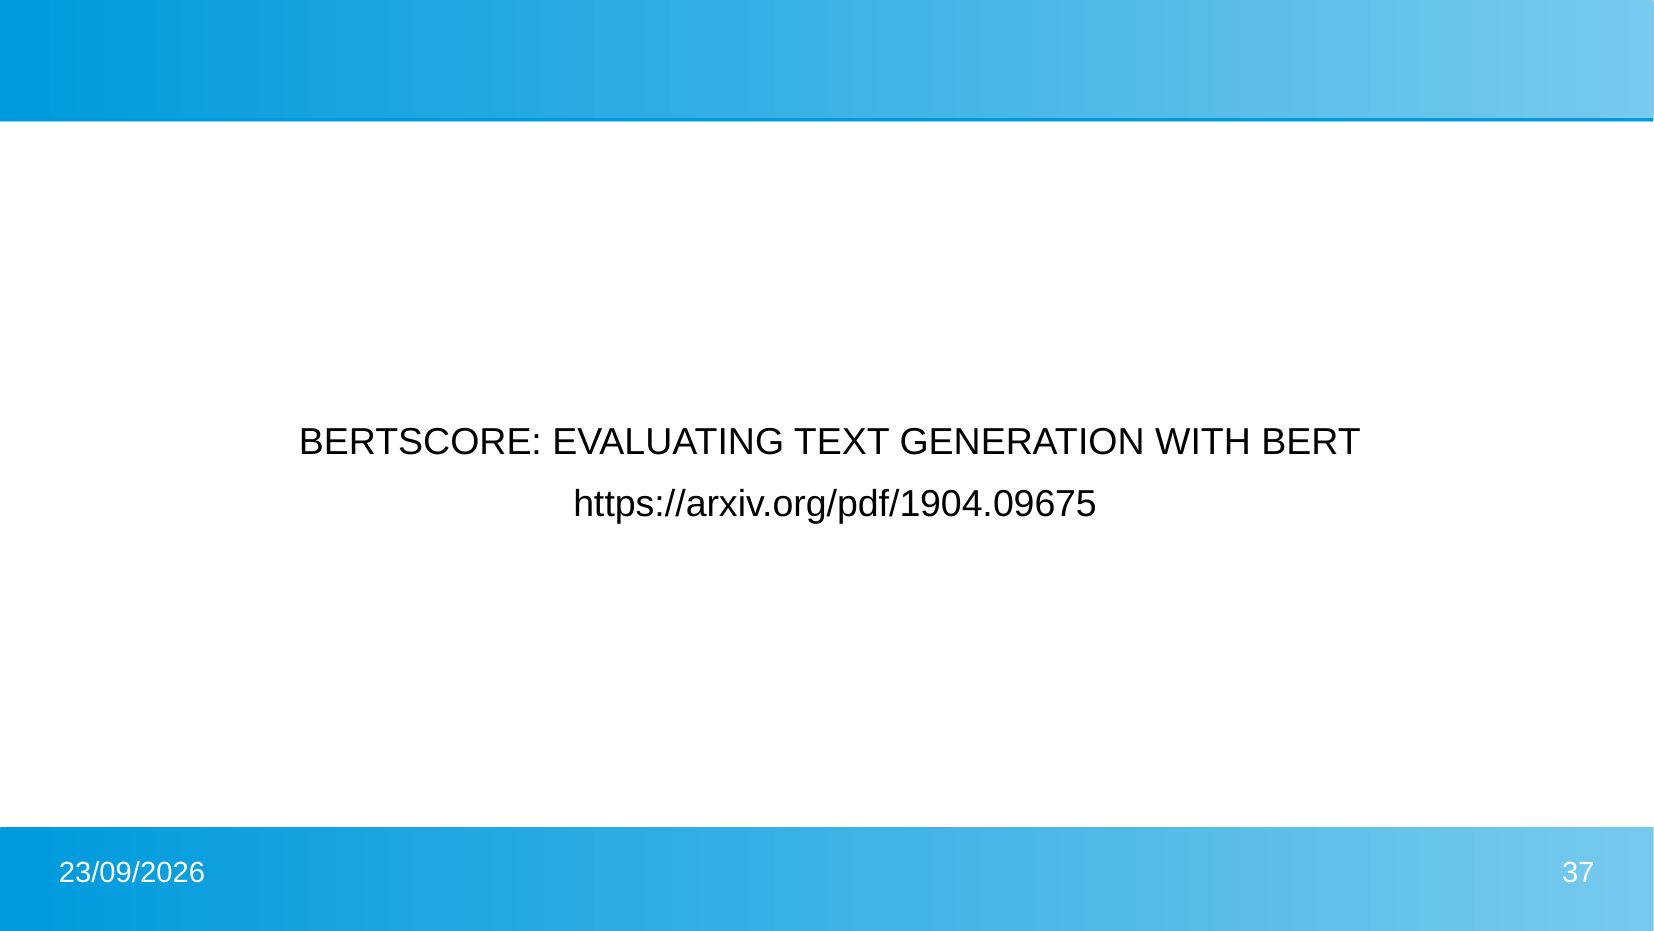

#
BERTSCORE: EVALUATING TEXT GENERATION WITH BERT
https://arxiv.org/pdf/1904.09675
37